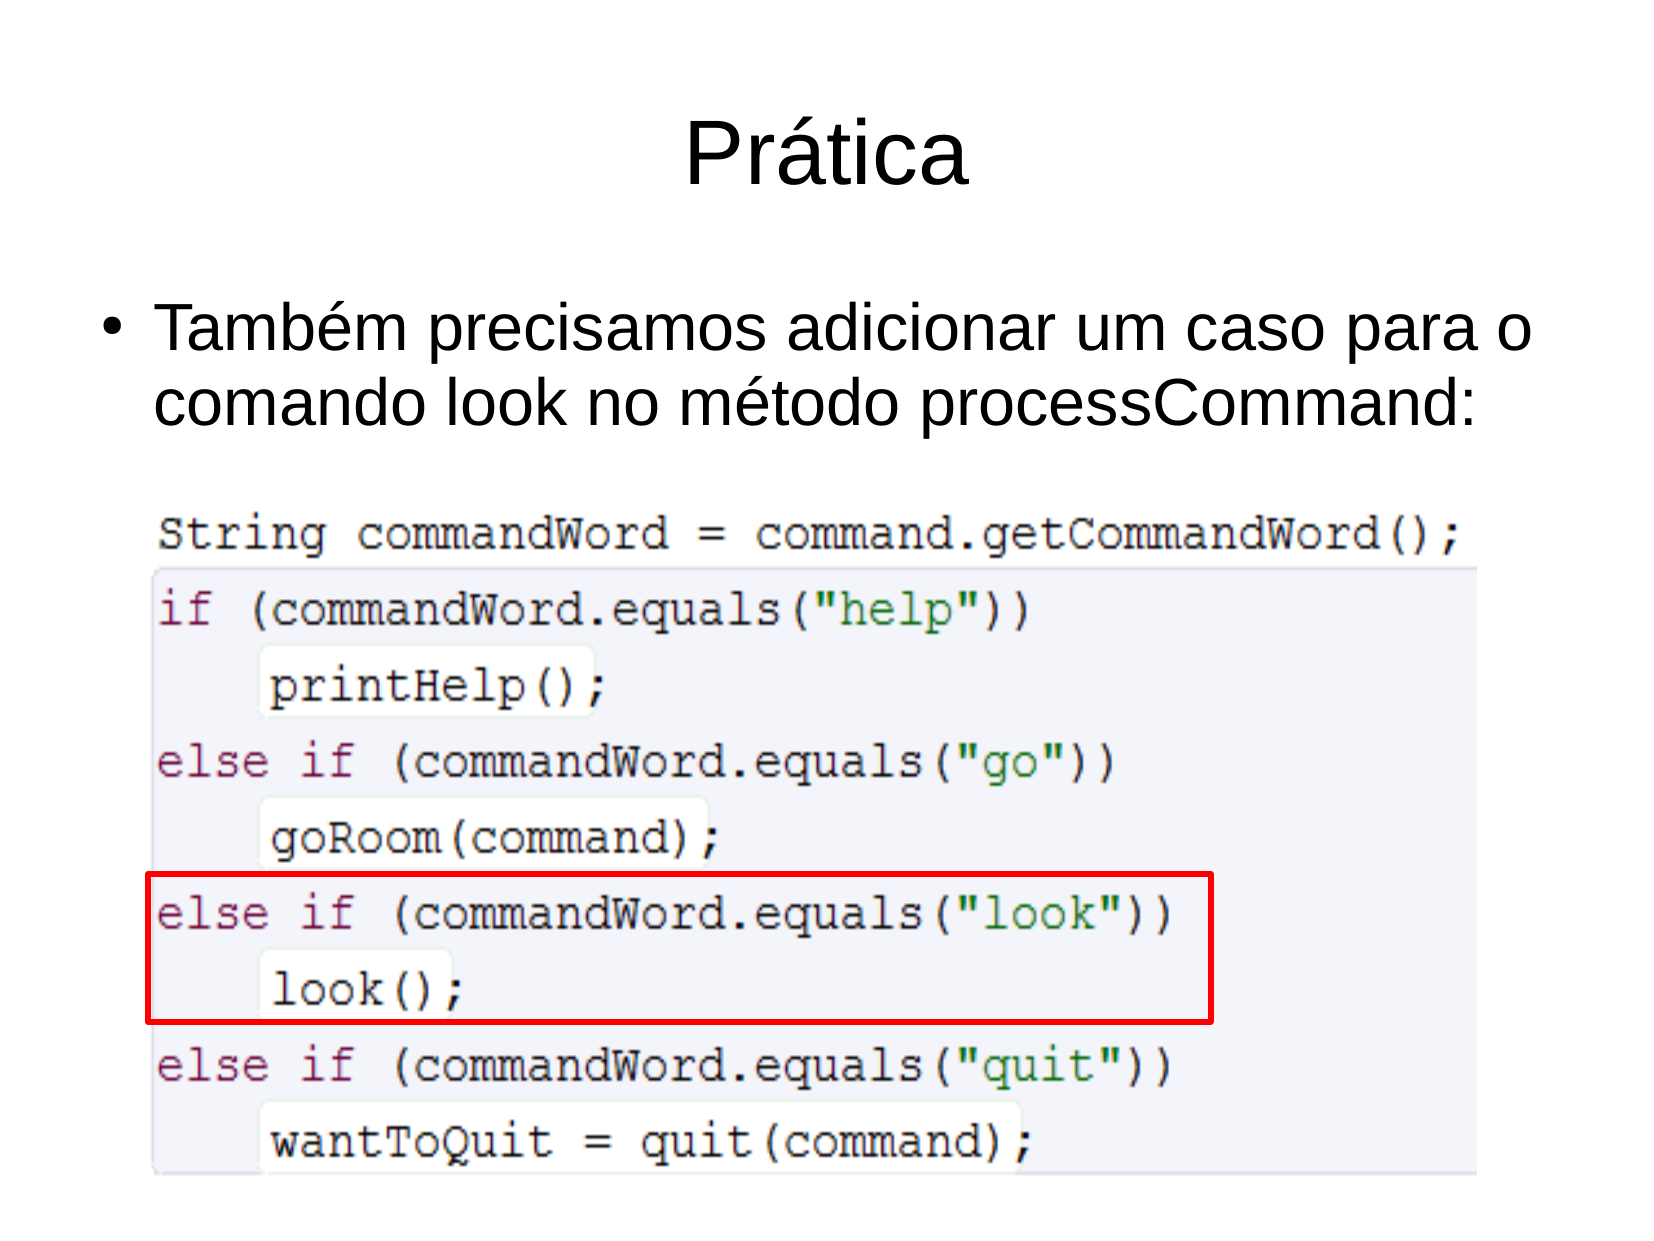

# Prática
Também precisamos adicionar um caso para o comando look no método processCommand: